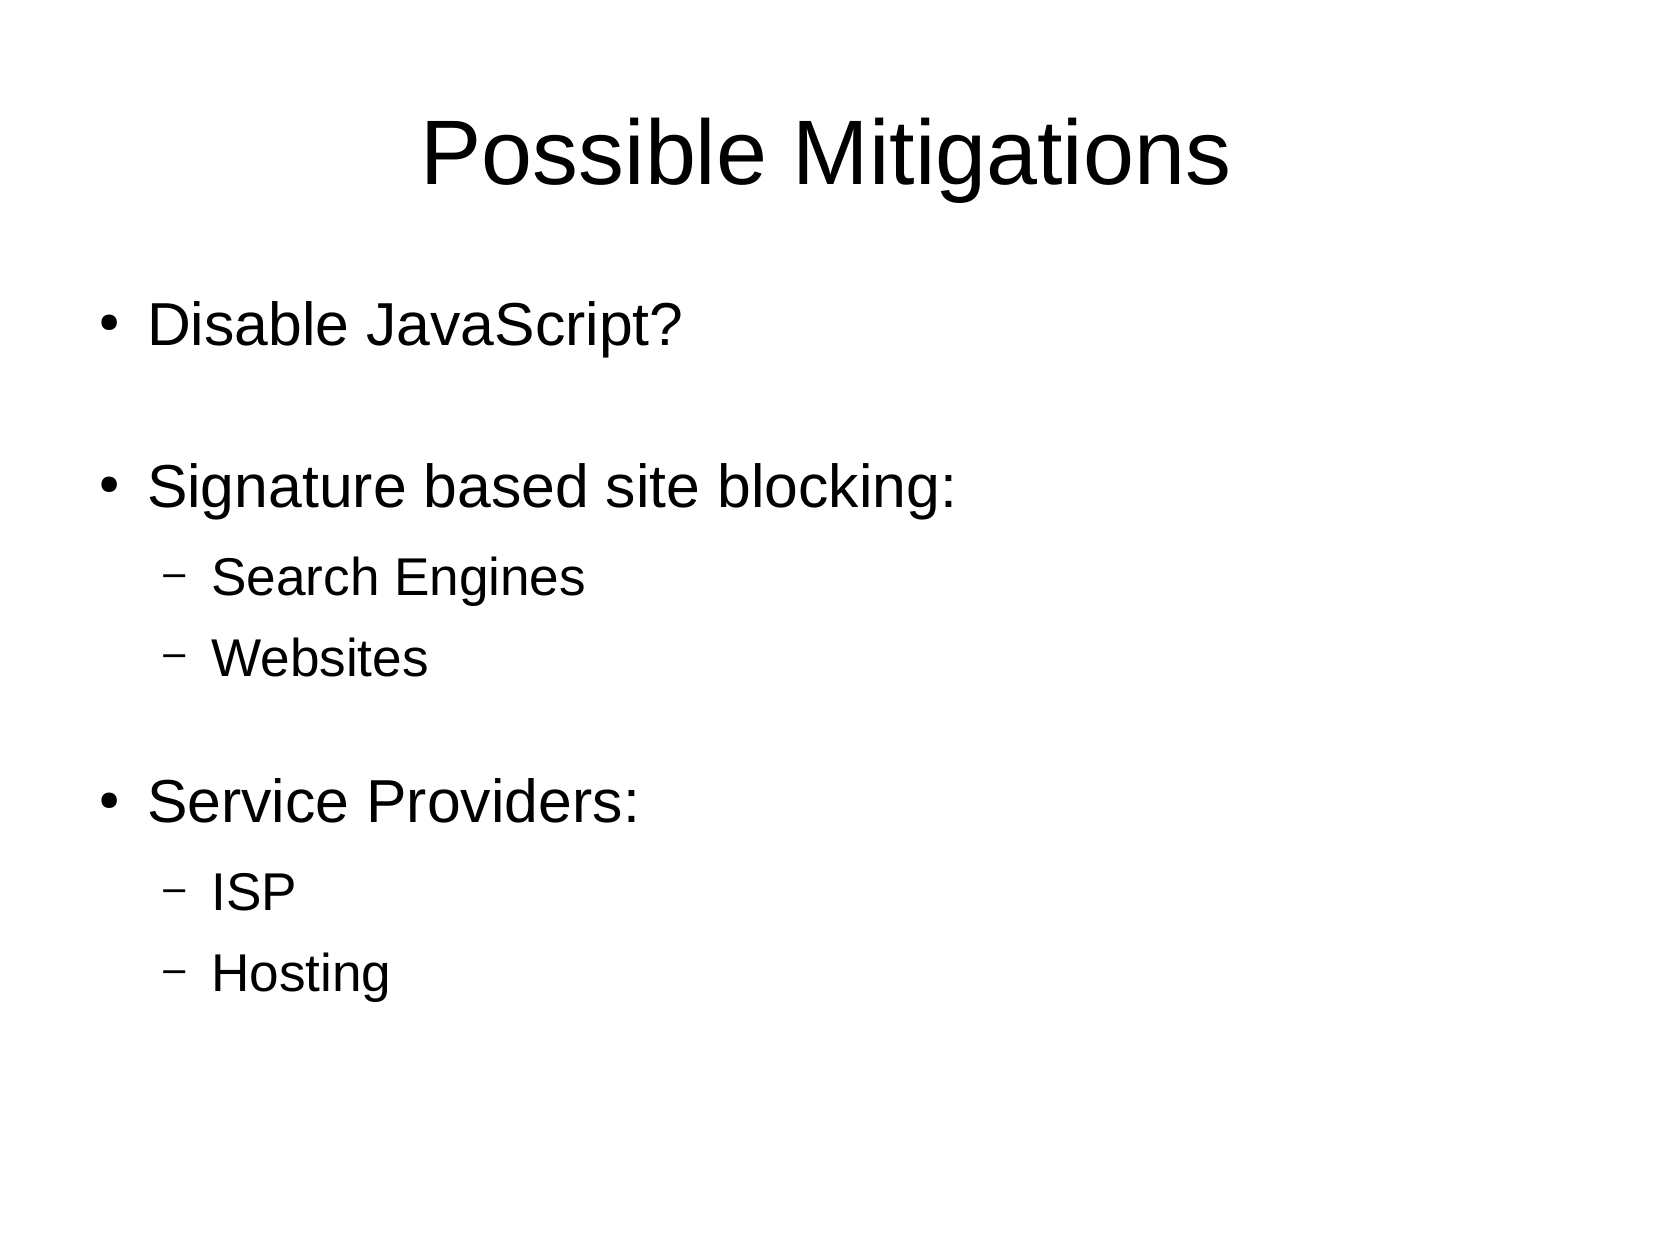

# Possible Mitigations
Disable JavaScript?
Signature based site blocking:
Search Engines
Websites
Service Providers:
ISP
Hosting